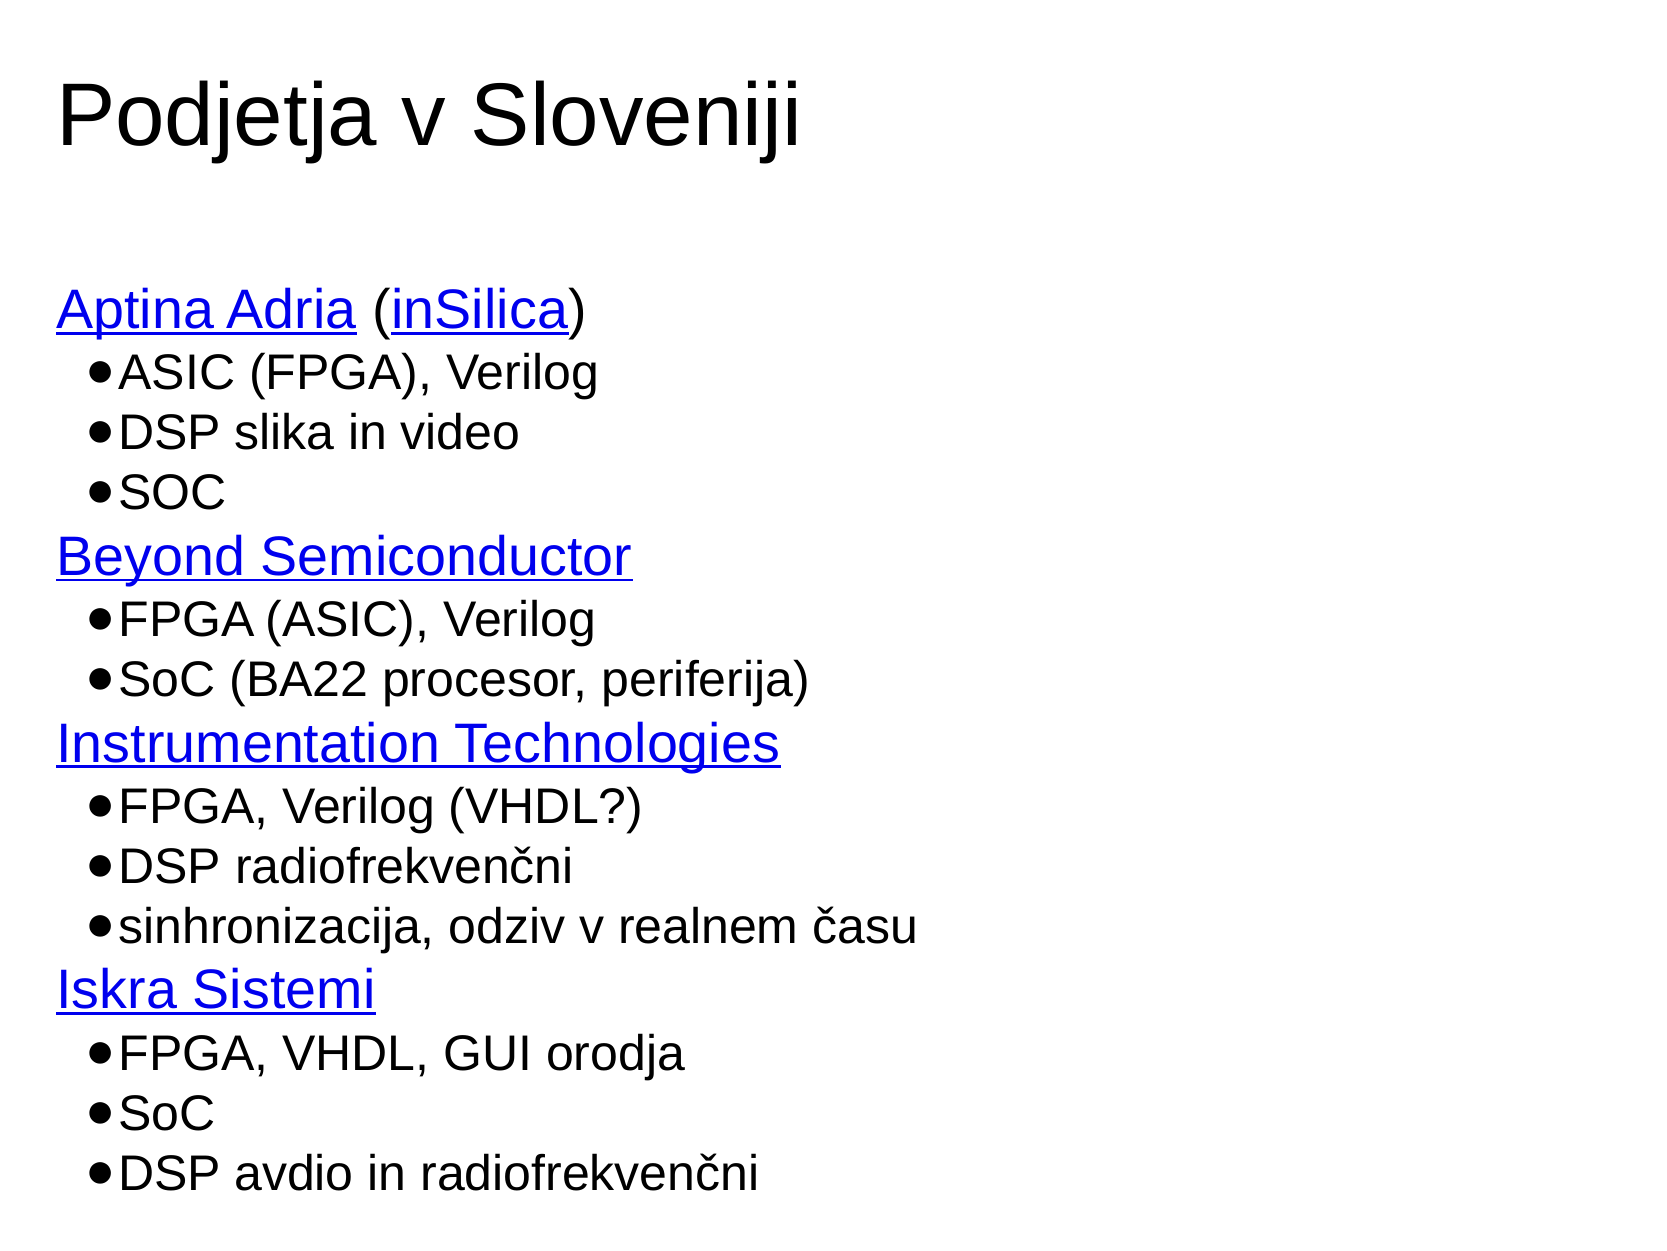

# Podjetja v Sloveniji
Aptina Adria (inSilica)
ASIC (FPGA), Verilog
DSP slika in video
SOC
Beyond Semiconductor
FPGA (ASIC), Verilog
SoC (BA22 procesor, periferija)
Instrumentation Technologies
FPGA, Verilog (VHDL?)
DSP radiofrekvenčni
sinhronizacija, odziv v realnem času
Iskra Sistemi
FPGA, VHDL, GUI orodja
SoC
DSP avdio in radiofrekvenčni